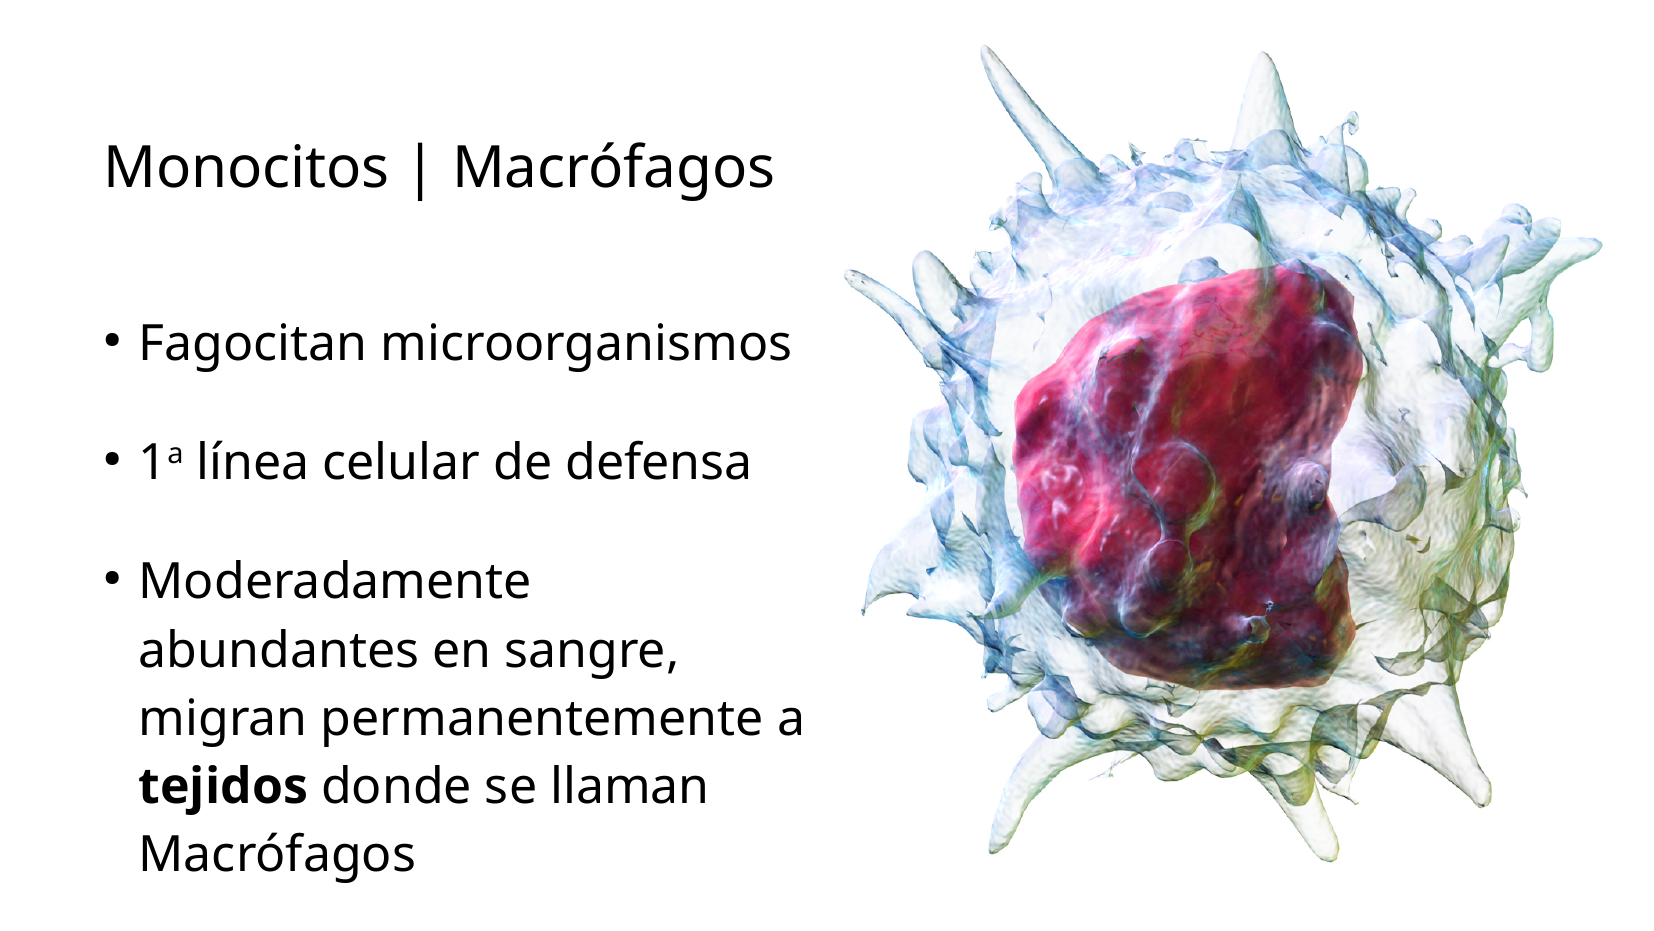

Monocitos | Macrófagos
Fagocitan microorganismos
1a línea celular de defensa
Moderadamente abundantes en sangre, migran permanentemente a tejidos donde se llaman Macrófagos
Núcleo grande con depresión
Producidos en médula ósea
18